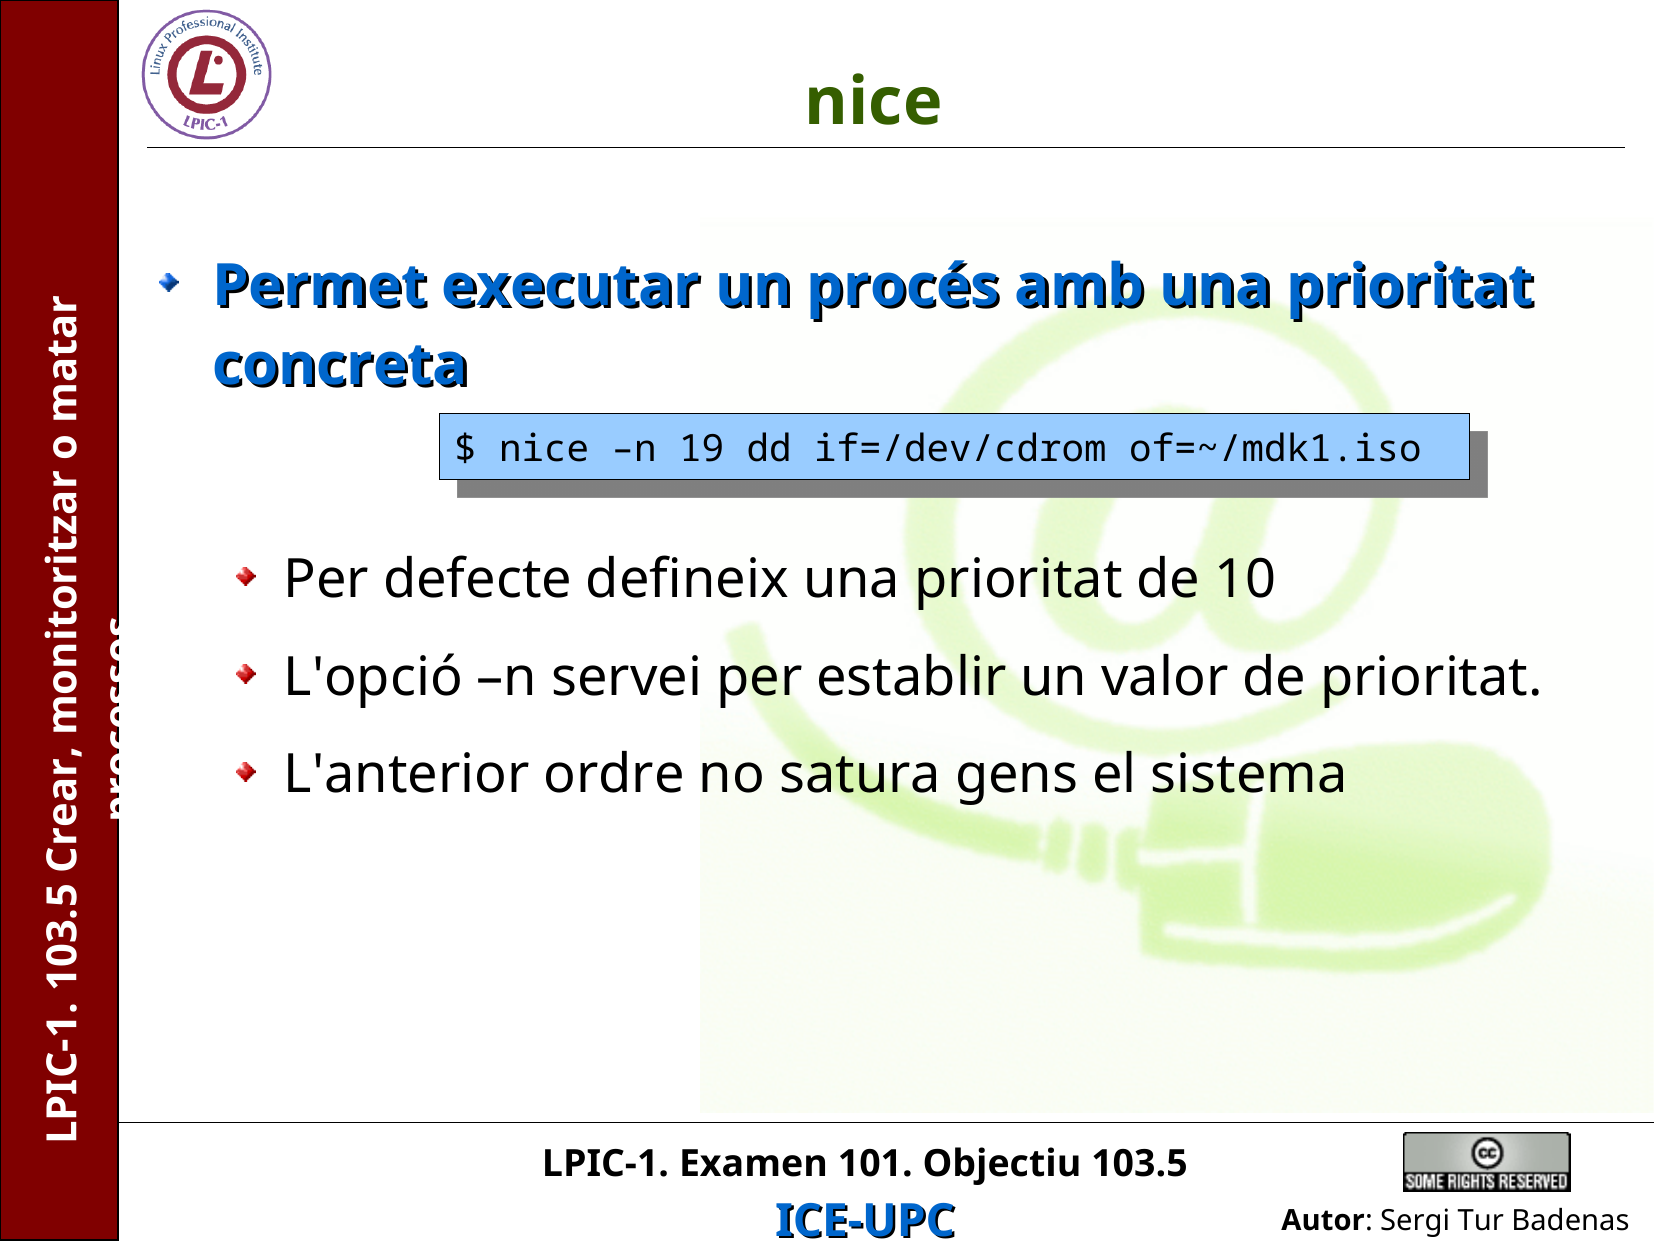

# nice
Permet executar un procés amb una prioritat concreta
Per defecte defineix una prioritat de 10
L'opció –n servei per establir un valor de prioritat.
L'anterior ordre no satura gens el sistema
$ nice –n 19 dd if=/dev/cdrom of=~/mdk1.iso